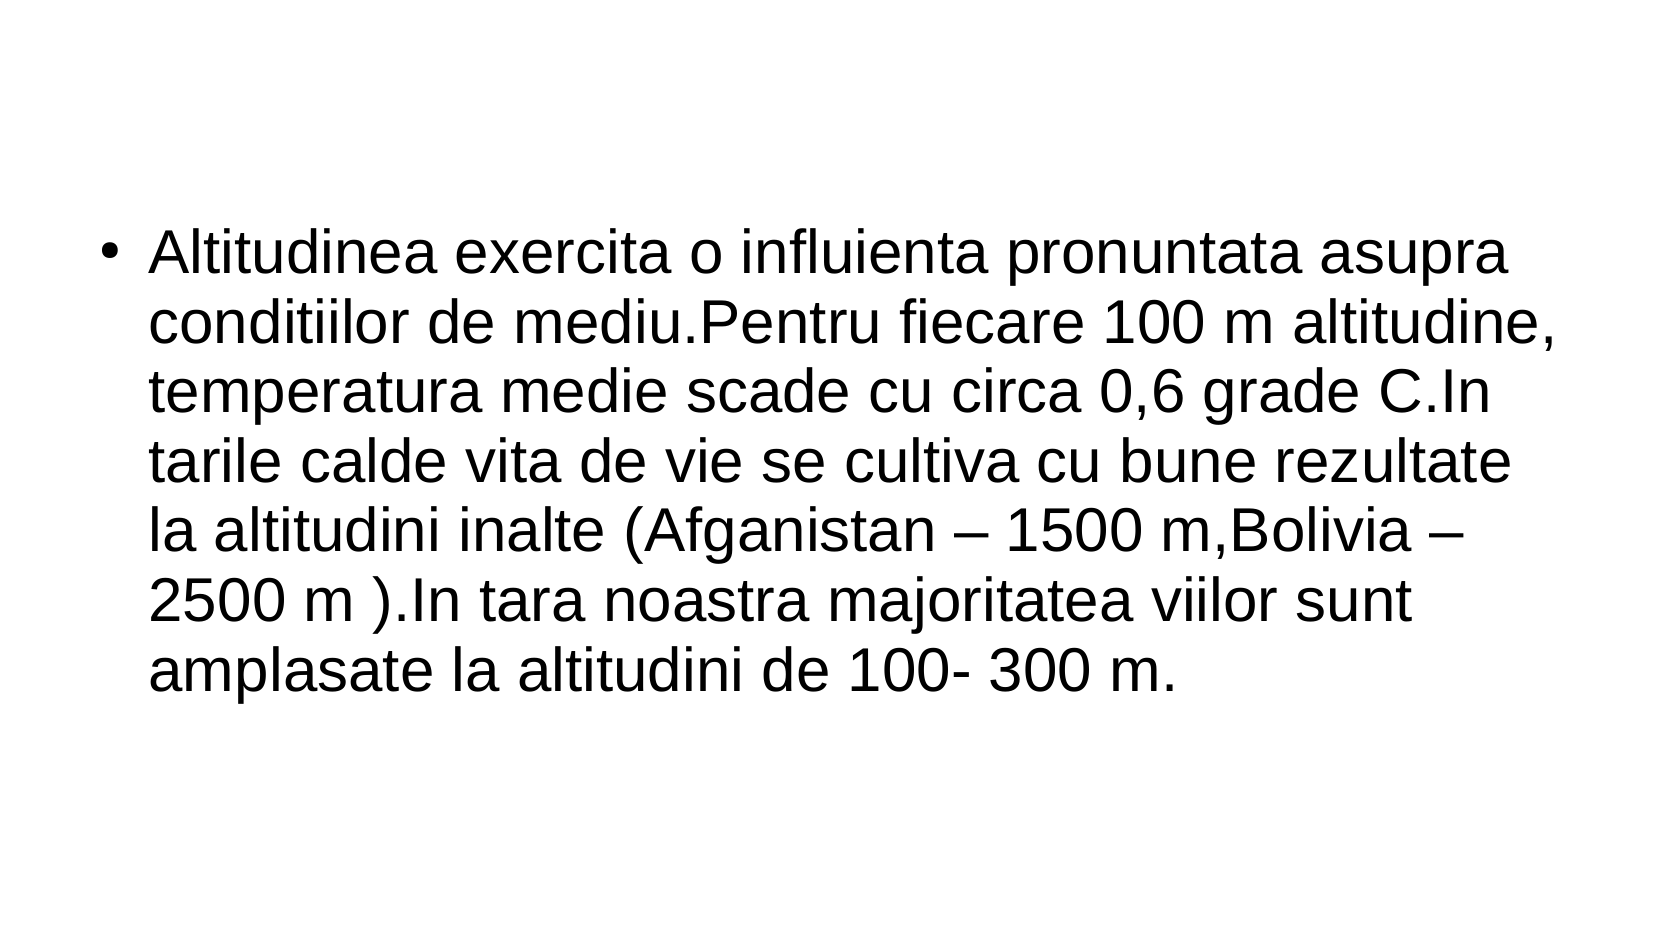

#
Altitudinea exercita o influienta pronuntata asupra conditiilor de mediu.Pentru fiecare 100 m altitudine, temperatura medie scade cu circa 0,6 grade C.In tarile calde vita de vie se cultiva cu bune rezultate la altitudini inalte (Afganistan – 1500 m,Bolivia – 2500 m ).In tara noastra majoritatea viilor sunt amplasate la altitudini de 100- 300 m.